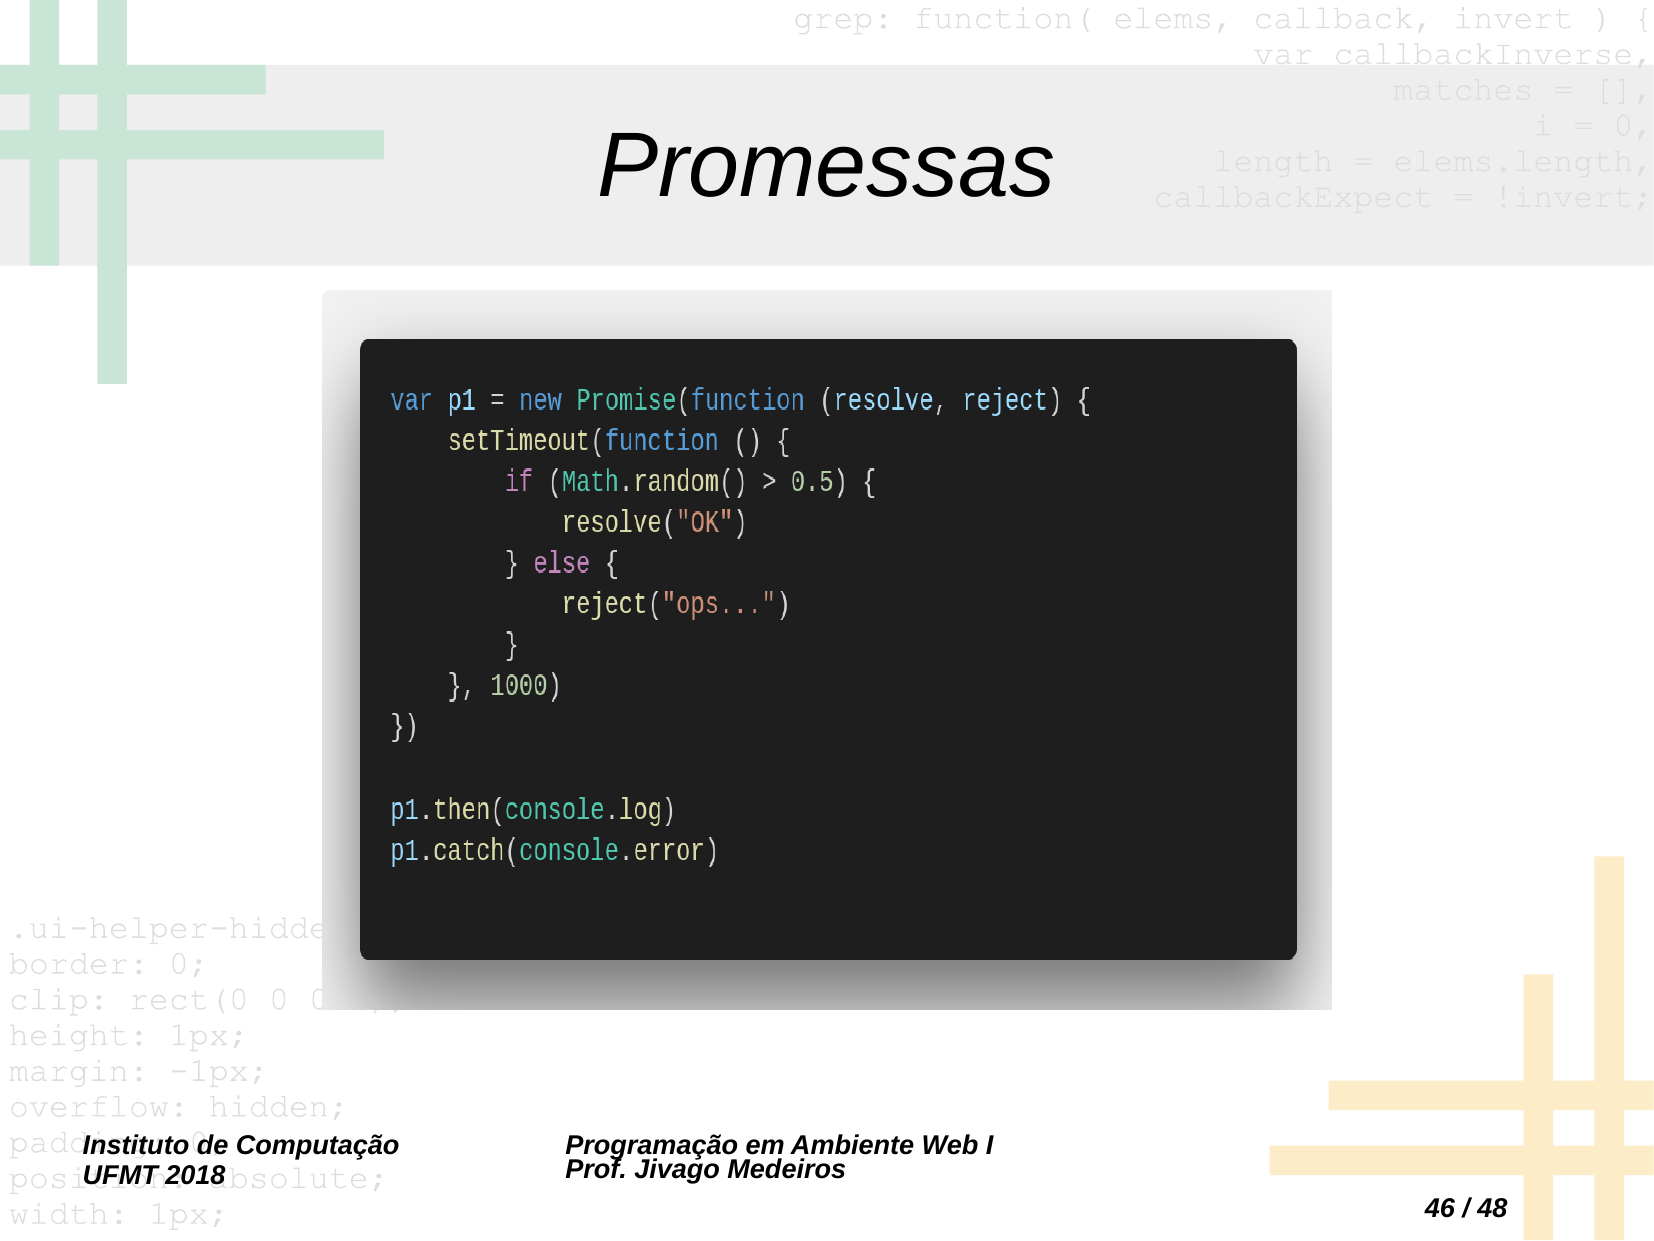

# Promessas
Programação em Ambiente Web I Prof. Jivago Medeiros
46